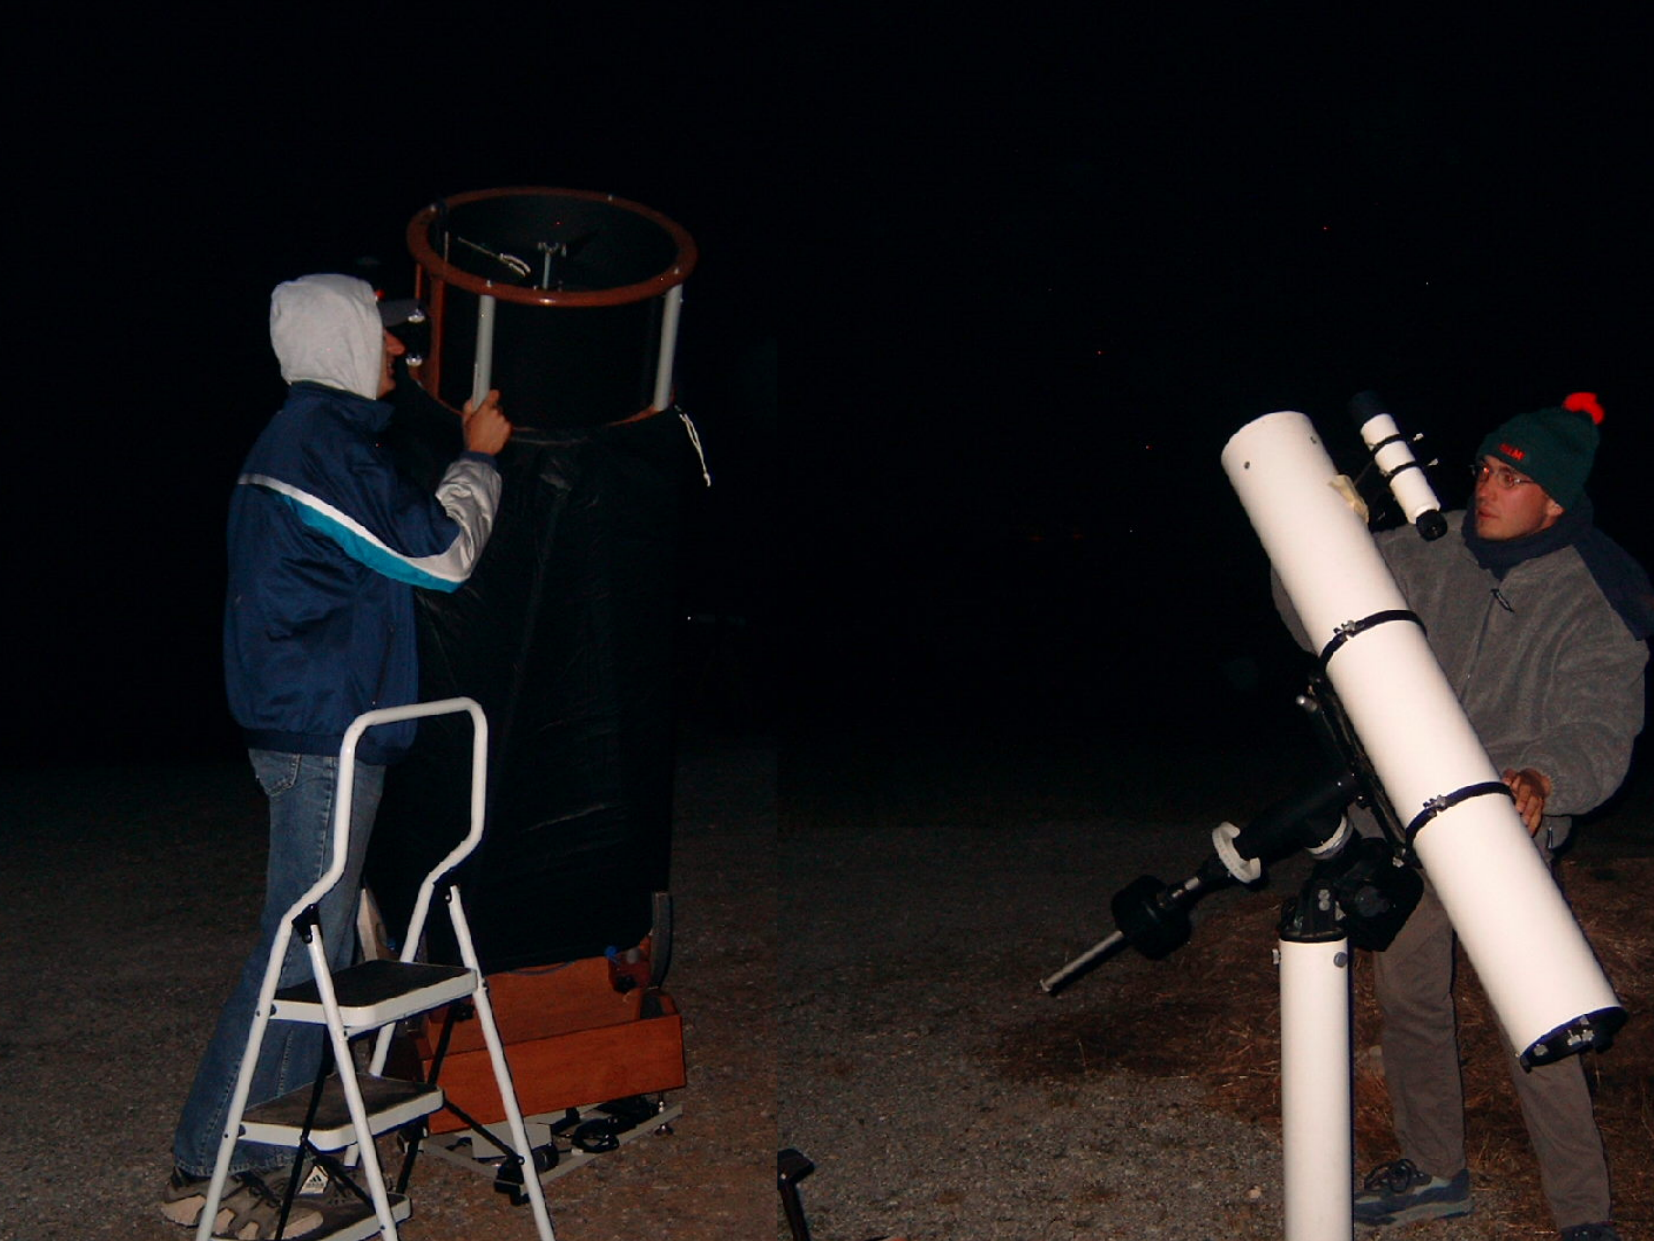

# Overzicht DeepskyLog
DeepskyLog 1.0 : 9 december 2004
27 oktober 2012
Deep-Sky dag